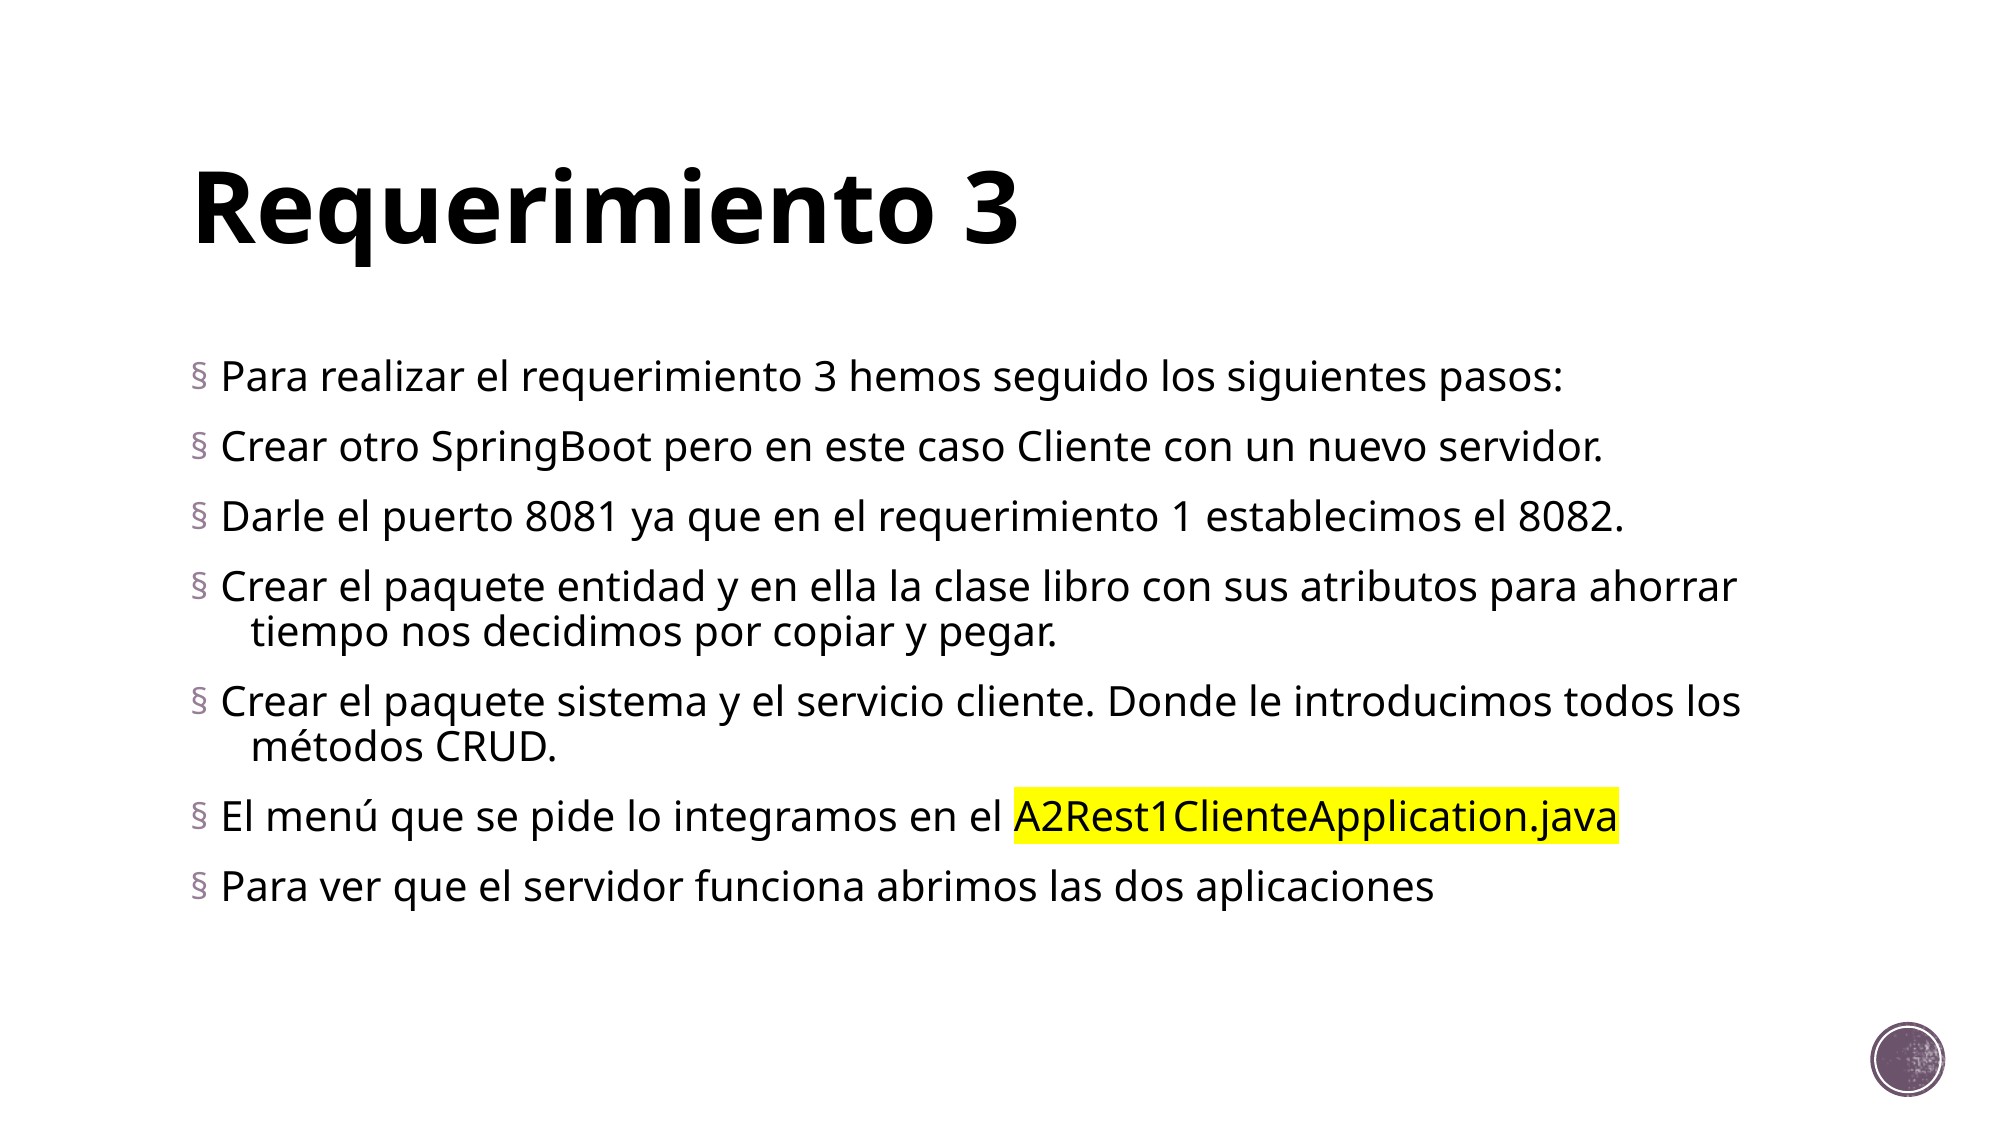

# Requerimiento 3
Para realizar el requerimiento 3 hemos seguido los siguientes pasos:
Crear otro SpringBoot pero en este caso Cliente con un nuevo servidor.
Darle el puerto 8081 ya que en el requerimiento 1 establecimos el 8082.
Crear el paquete entidad y en ella la clase libro con sus atributos para ahorrar tiempo nos decidimos por copiar y pegar.
Crear el paquete sistema y el servicio cliente. Donde le introducimos todos los métodos CRUD.
El menú que se pide lo integramos en el A2Rest1ClienteApplication.java
Para ver que el servidor funciona abrimos las dos aplicaciones